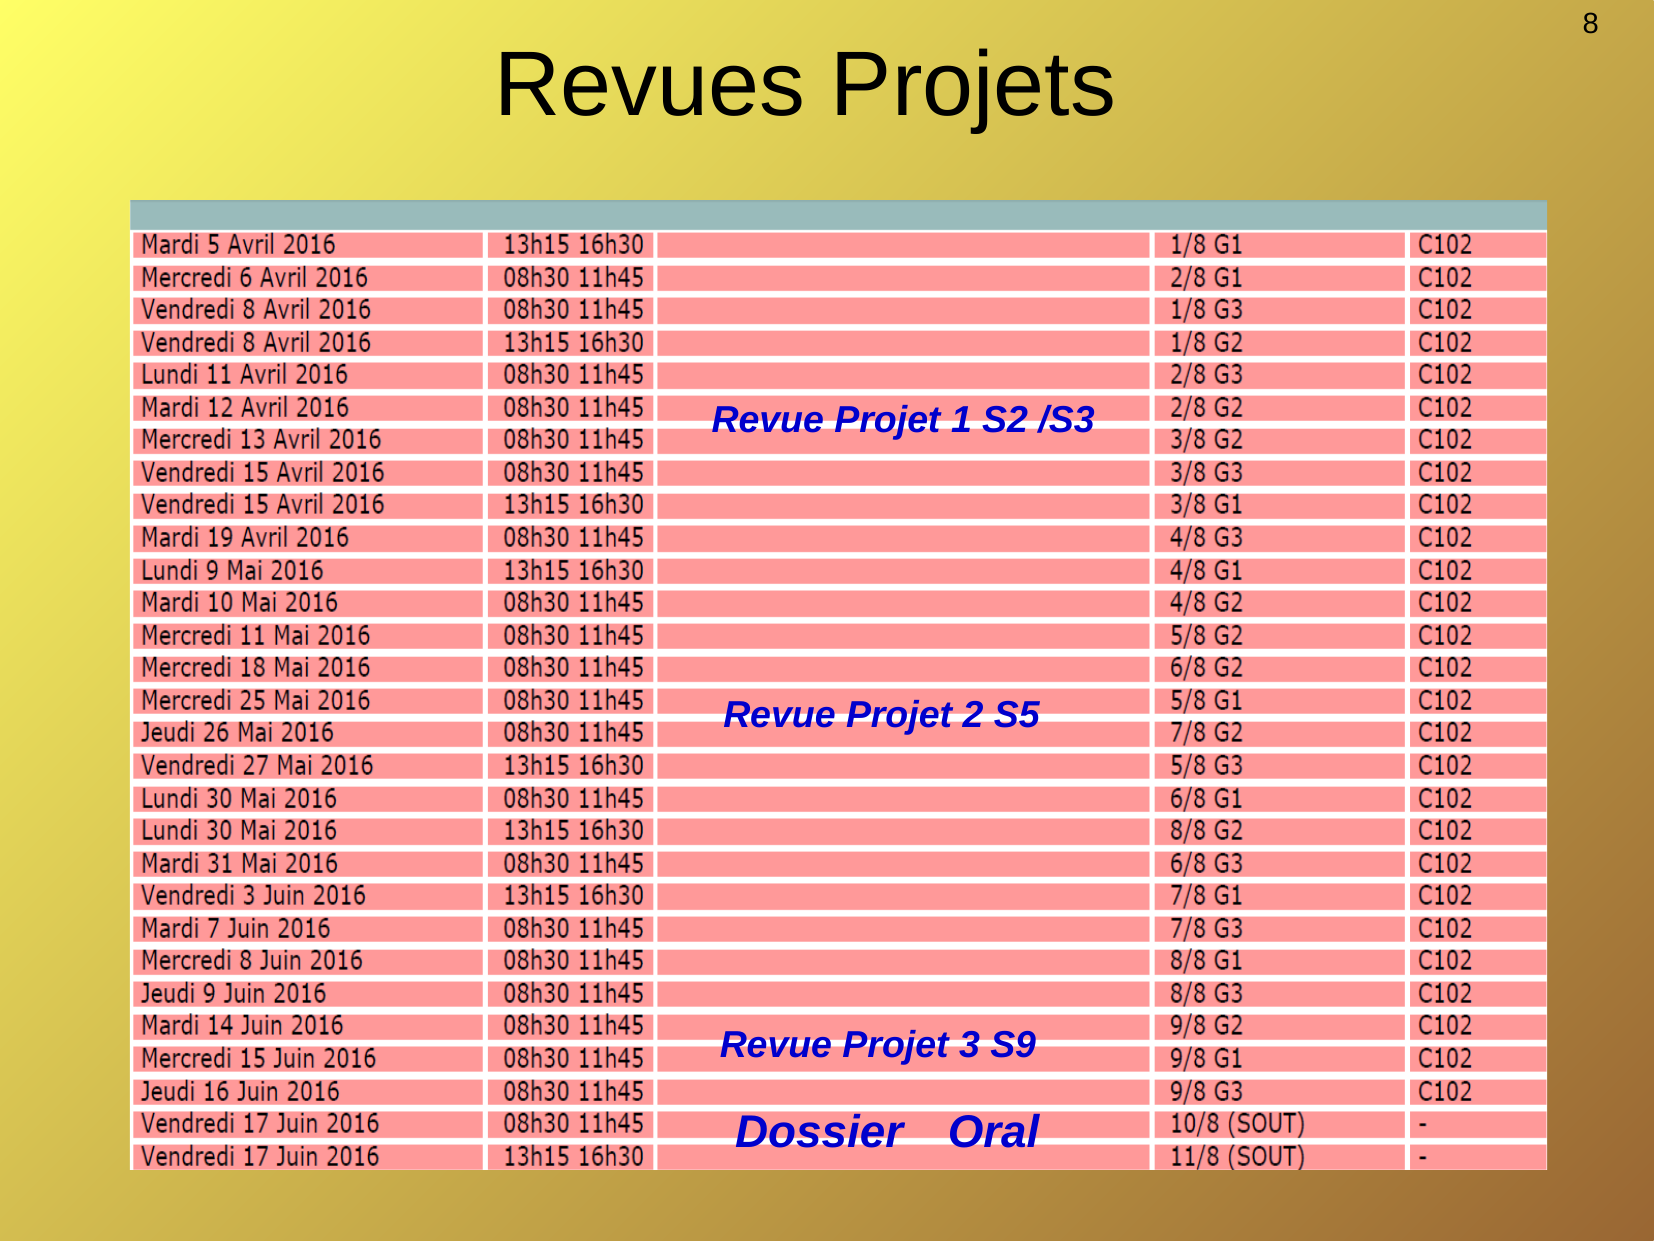

# Revues Projets
Revue Projet 1 S2 /S3
Revue Projet 2 S5
Revue Projet 3 S9
Dossier
Oral